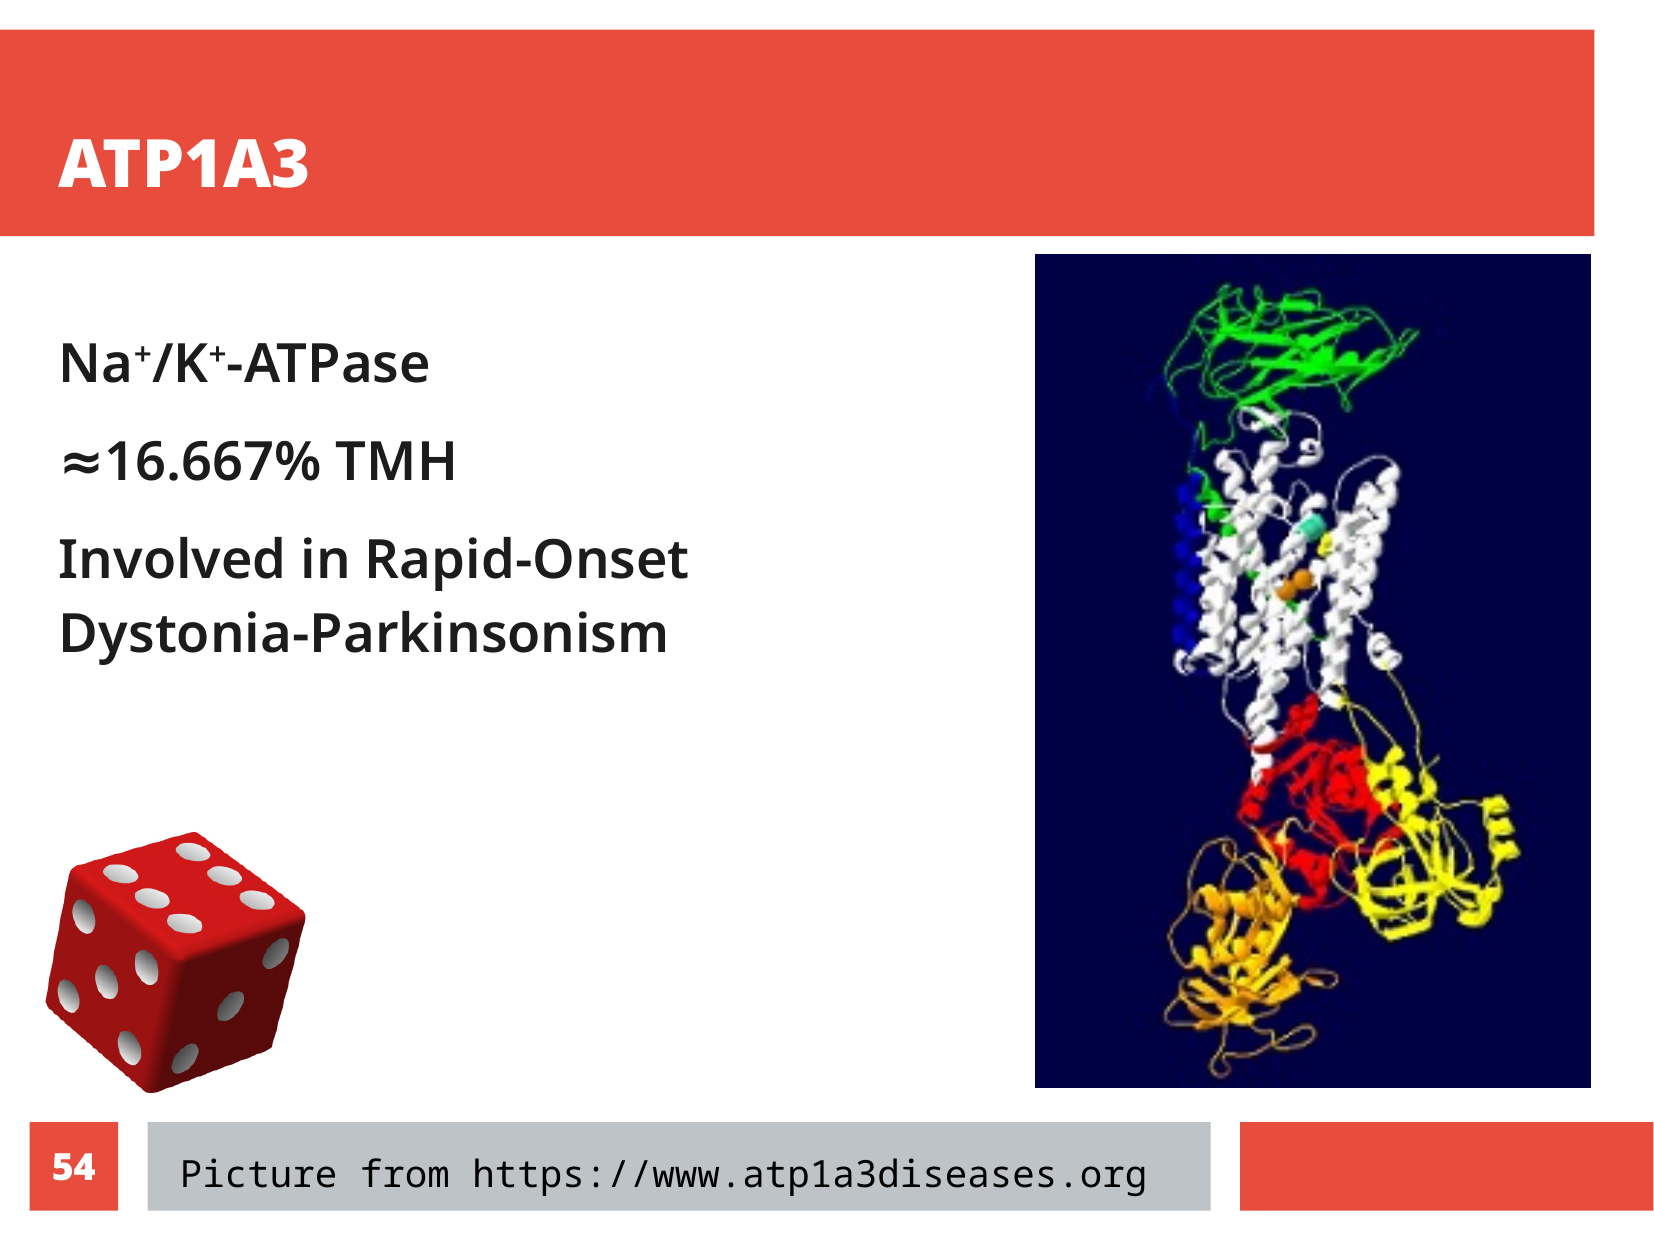

# ATP1A3
Na+/K+-ATPase
≈16.667% TMH
Involved in Rapid-Onset Dystonia-Parkinsonism
54
Picture from https://www.atp1a3diseases.org